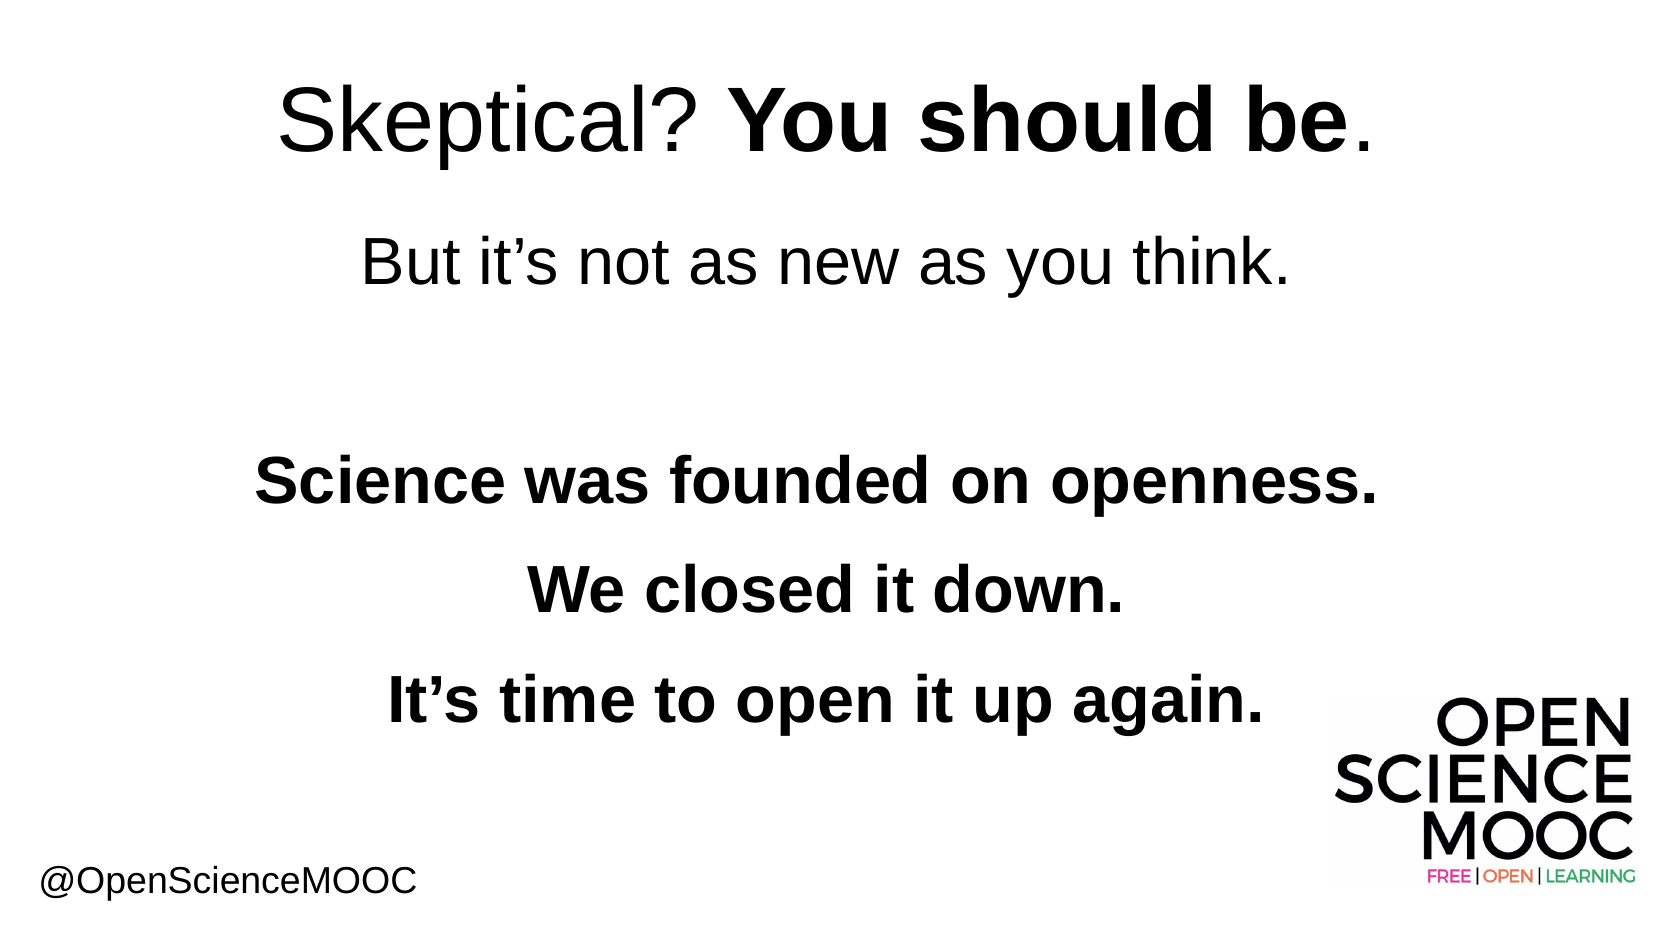

# Skeptical? You should be.
But it’s not as new as you think.
Science was founded on openness.
We closed it down.
It’s time to open it up again.
@OpenScienceMOOC